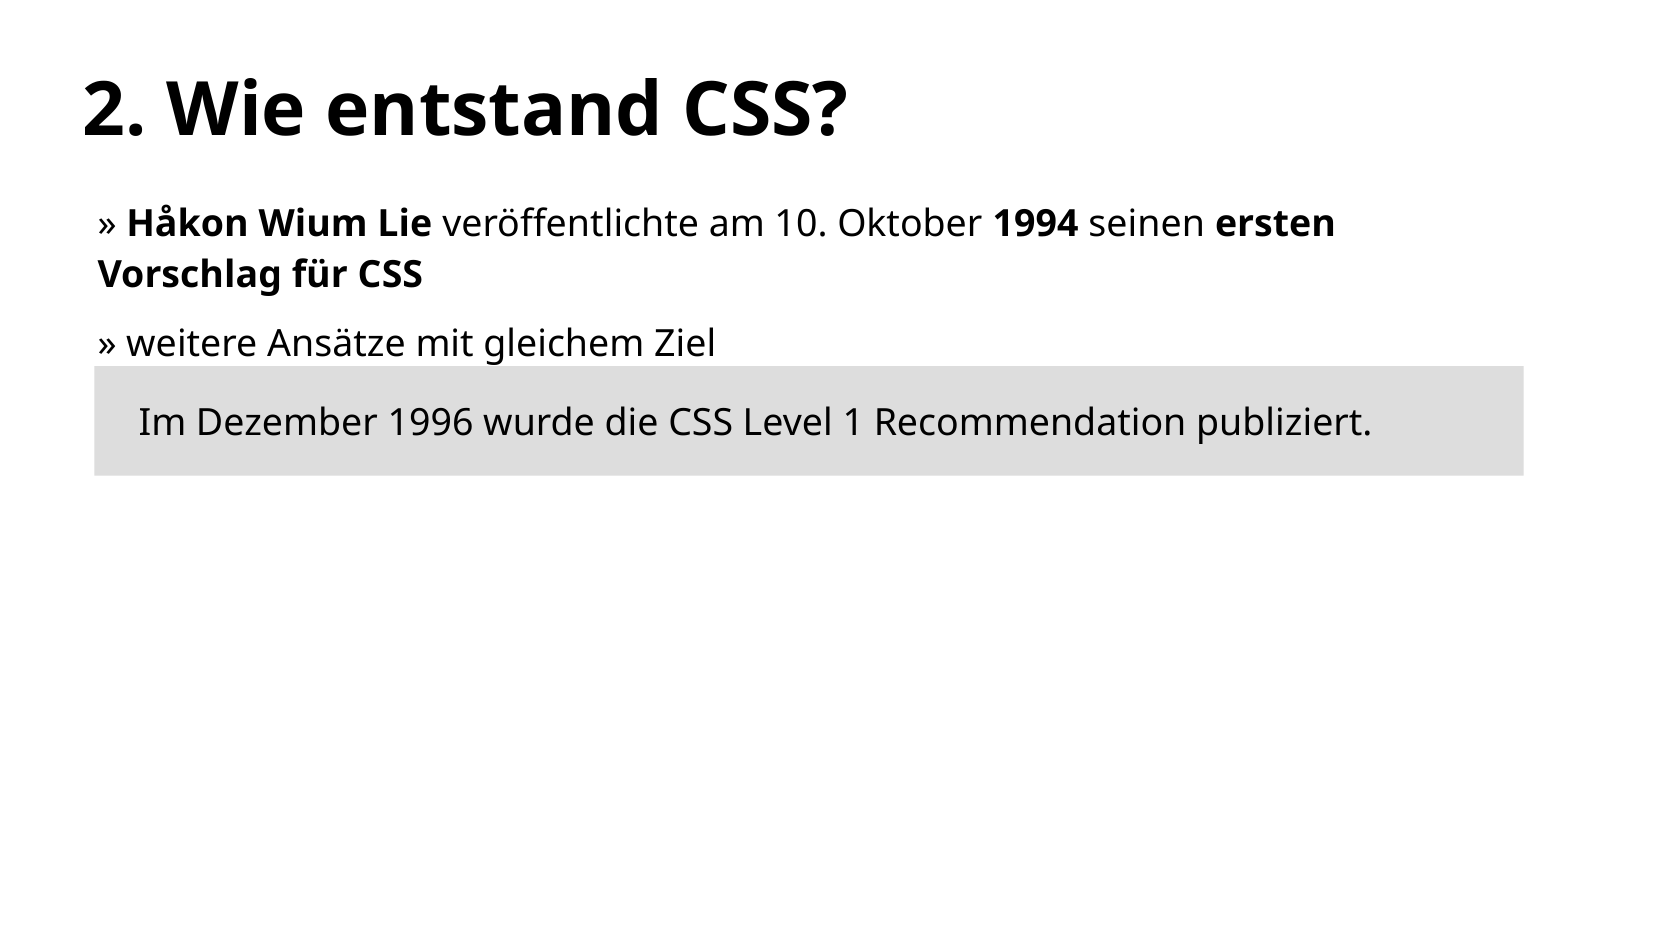

# 2. Wie entstand CSS?
» Håkon Wium Lie veröffentlichte am 10. Oktober 1994 seinen ersten Vorschlag für CSS
» weitere Ansätze mit gleichem Ziel
 Im Dezember 1996 wurde die CSS Level 1 Recommendation publiziert.